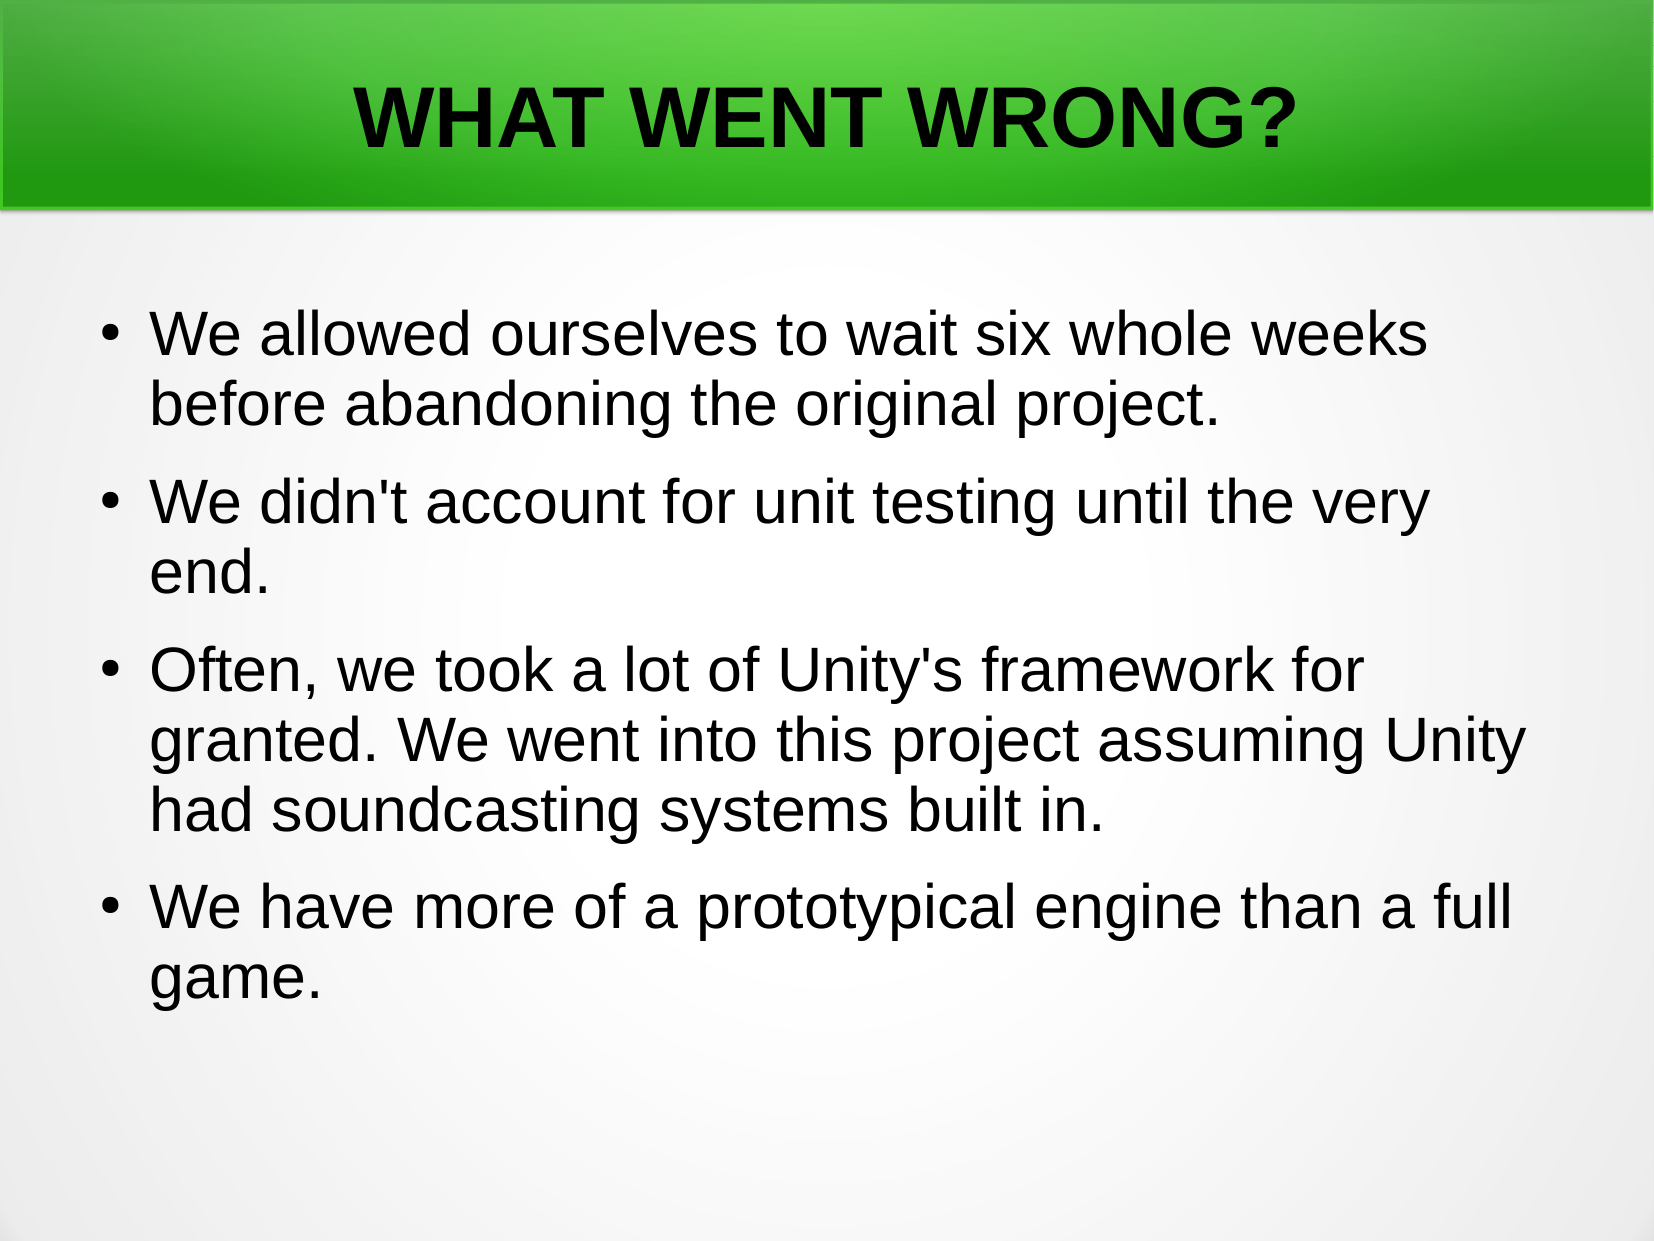

# WHAT WENT WRONG?
We allowed ourselves to wait six whole weeks before abandoning the original project.
We didn't account for unit testing until the very end.
Often, we took a lot of Unity's framework for granted. We went into this project assuming Unity had soundcasting systems built in.
We have more of a prototypical engine than a full game.